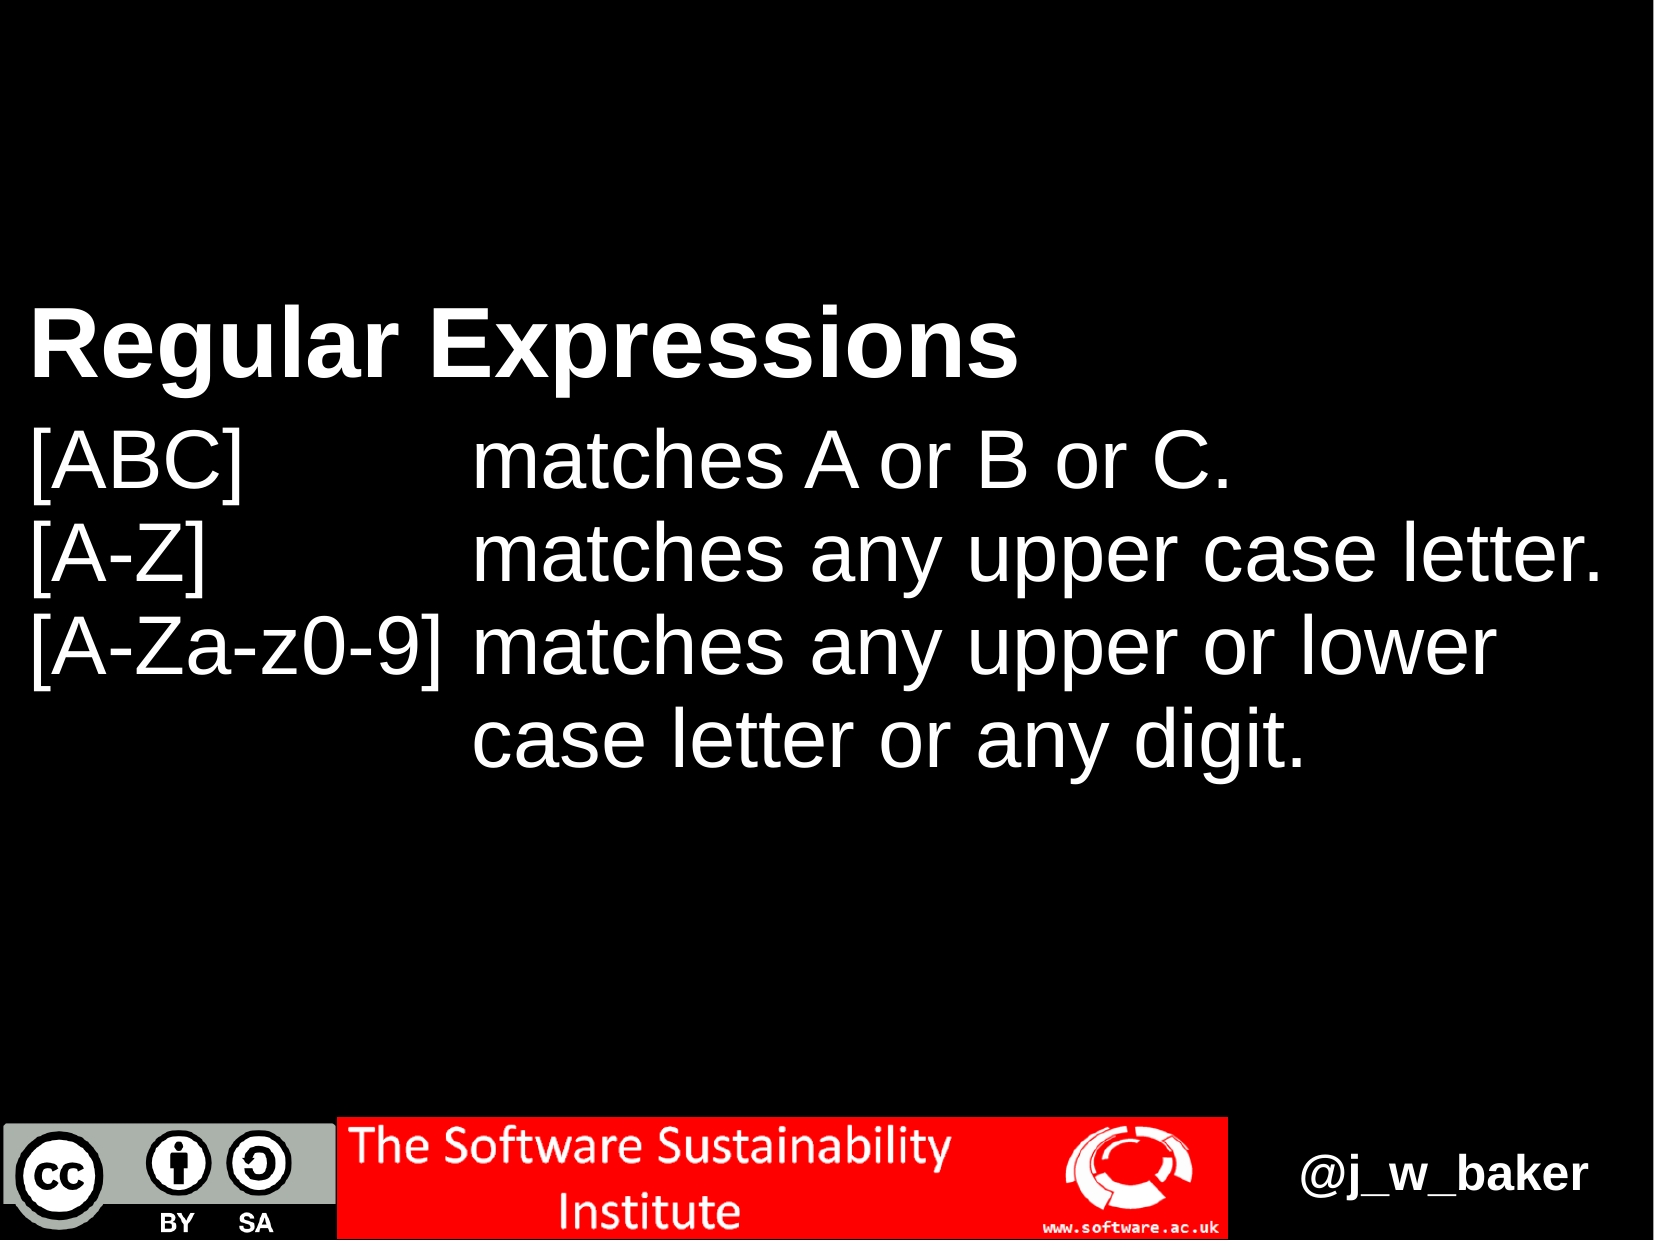

Regular Expressions
[ABC]				matches A or B or C.
[A-Z]				matches any upper case letter.
[A-Za-z0-9]	matches any upper or lower 							case letter or any digit.
@j_w_baker